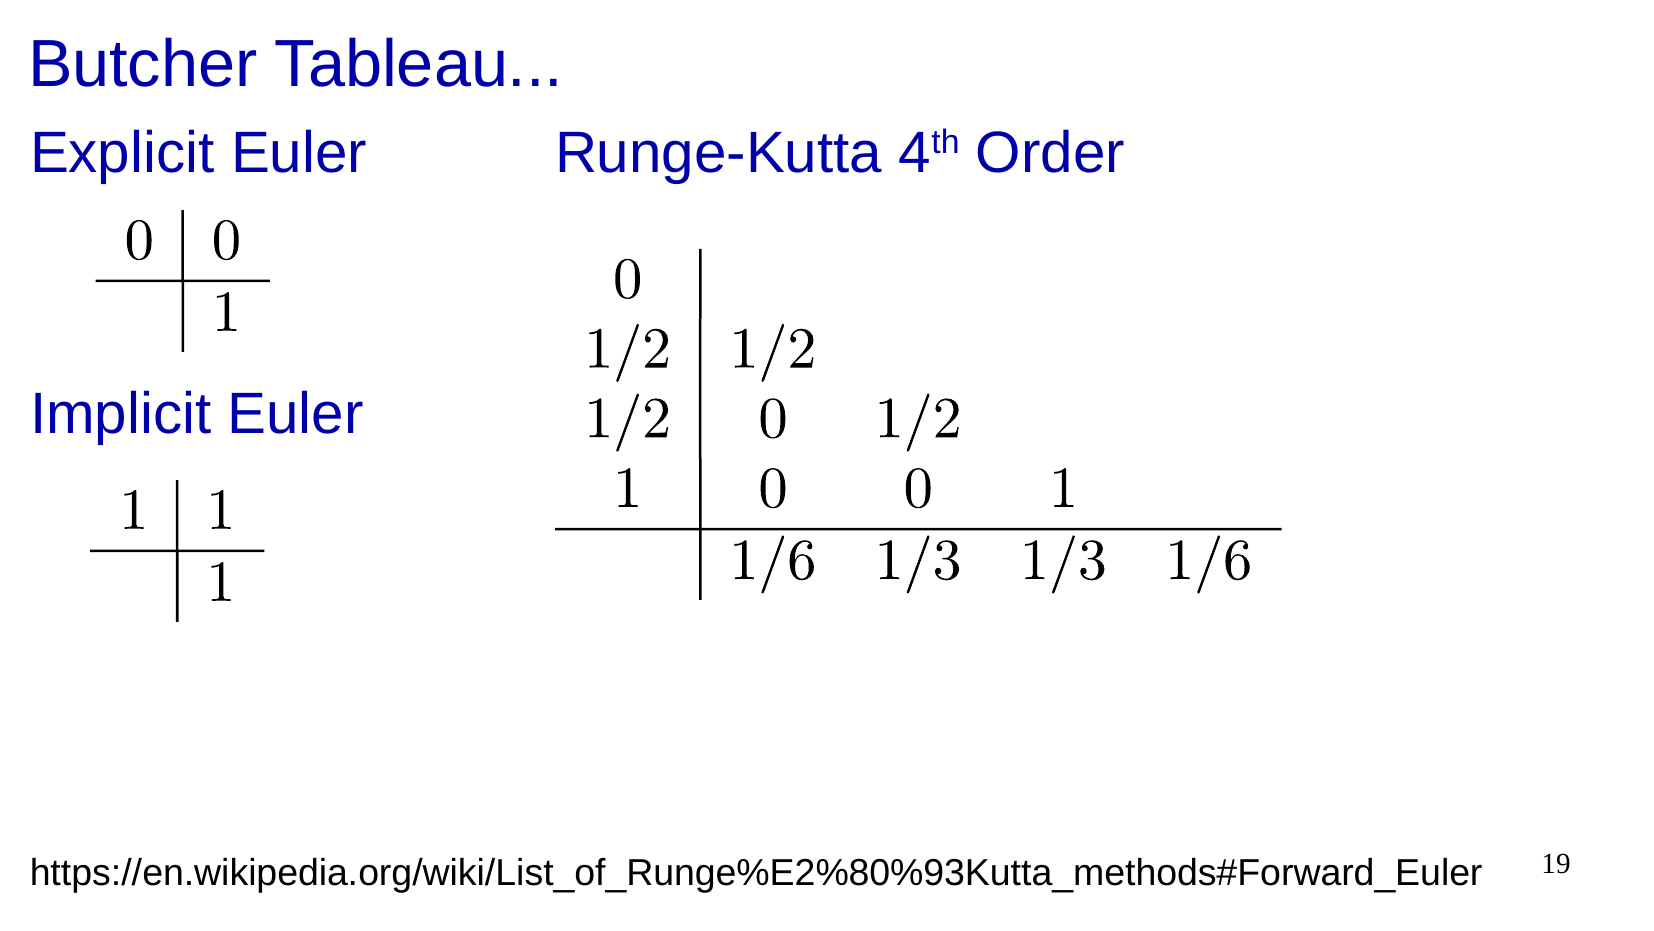

# Butcher Tableau...
Explicit Euler
Implicit Euler
Runge-Kutta 4th Order
https://en.wikipedia.org/wiki/List_of_Runge%E2%80%93Kutta_methods#Forward_Euler
19